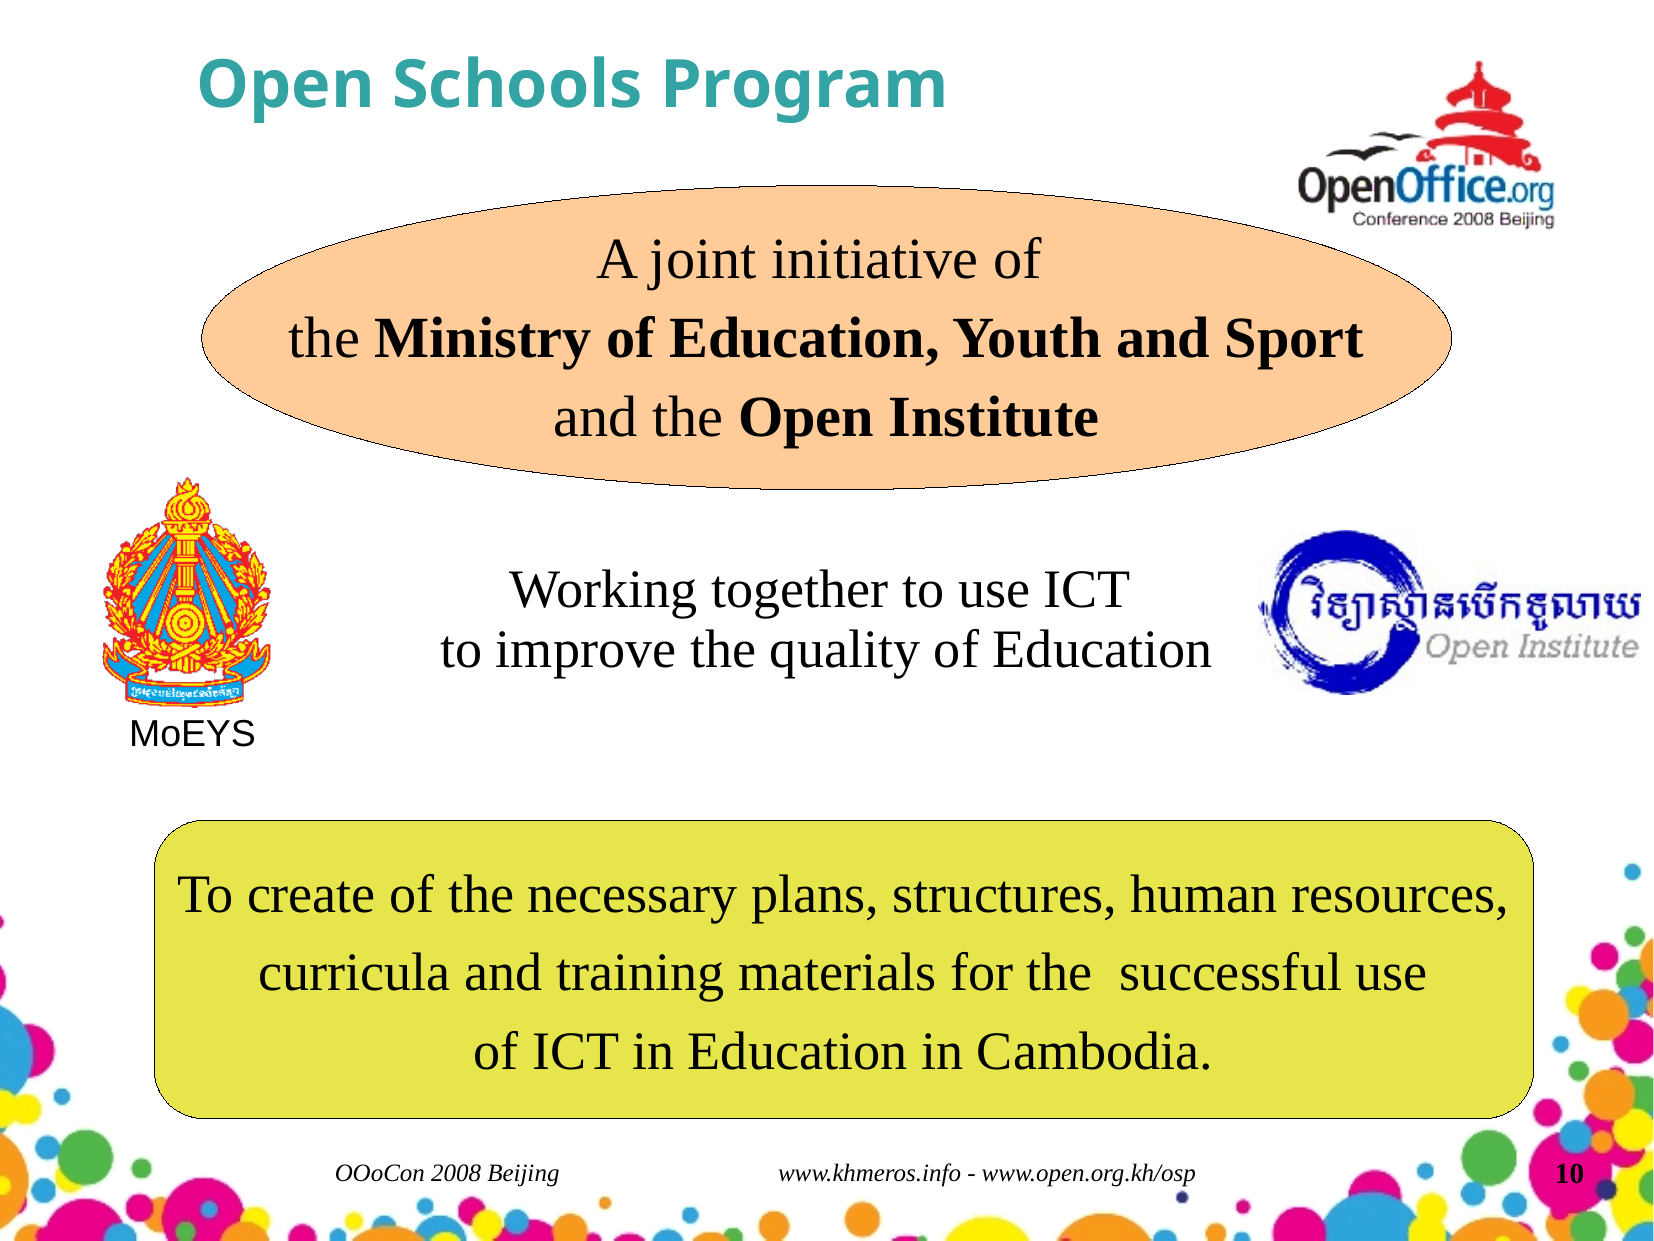

Open Schools Program
A joint initiative of
the Ministry of Education, Youth and Sport
and the Open Institute
Working together to use ICT
to improve the quality of Education
MoEYS
To create of the necessary plans, structures, human resources,
curricula and training materials for the successful use
of ICT in Education in Cambodia.
10
OOoCon 2008 Beijing www.khmeros.info - www.open.org.kh/osp